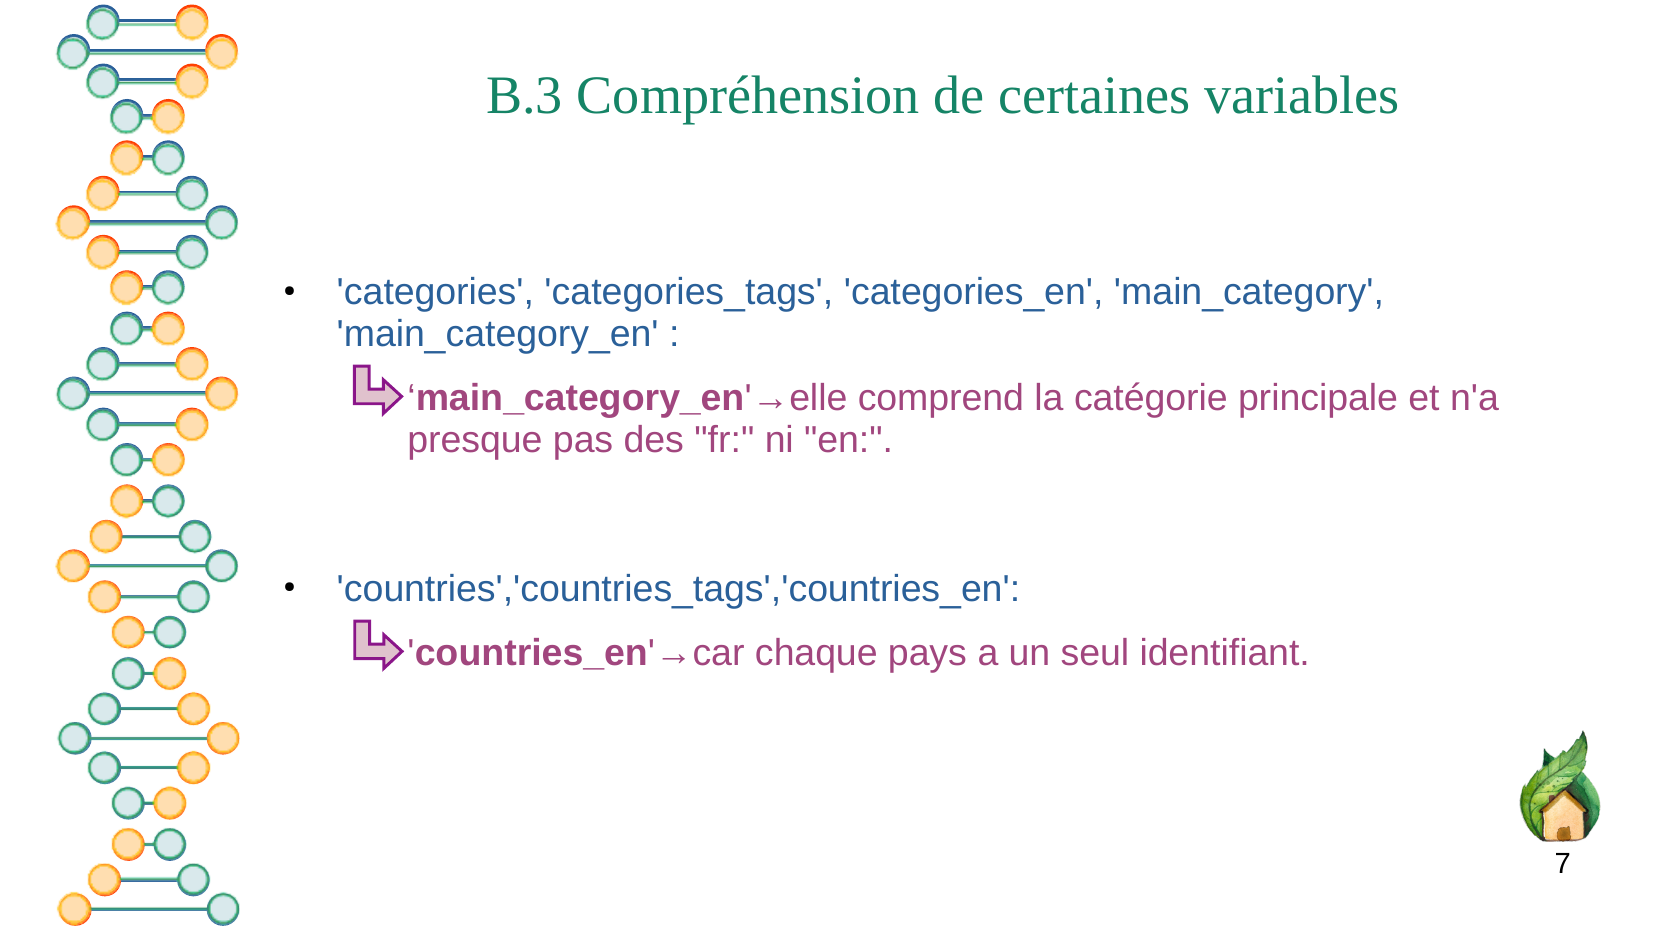

# B.3 Compréhension de certaines variables
'categories', 'categories_tags', 'categories_en', 'main_category', 'main_category_en' :
‘main_category_en'→elle comprend la catégorie principale et n'a presque pas des "fr:" ni "en:".
'countries','countries_tags','countries_en':
'countries_en'→car chaque pays a un seul identifiant.
7